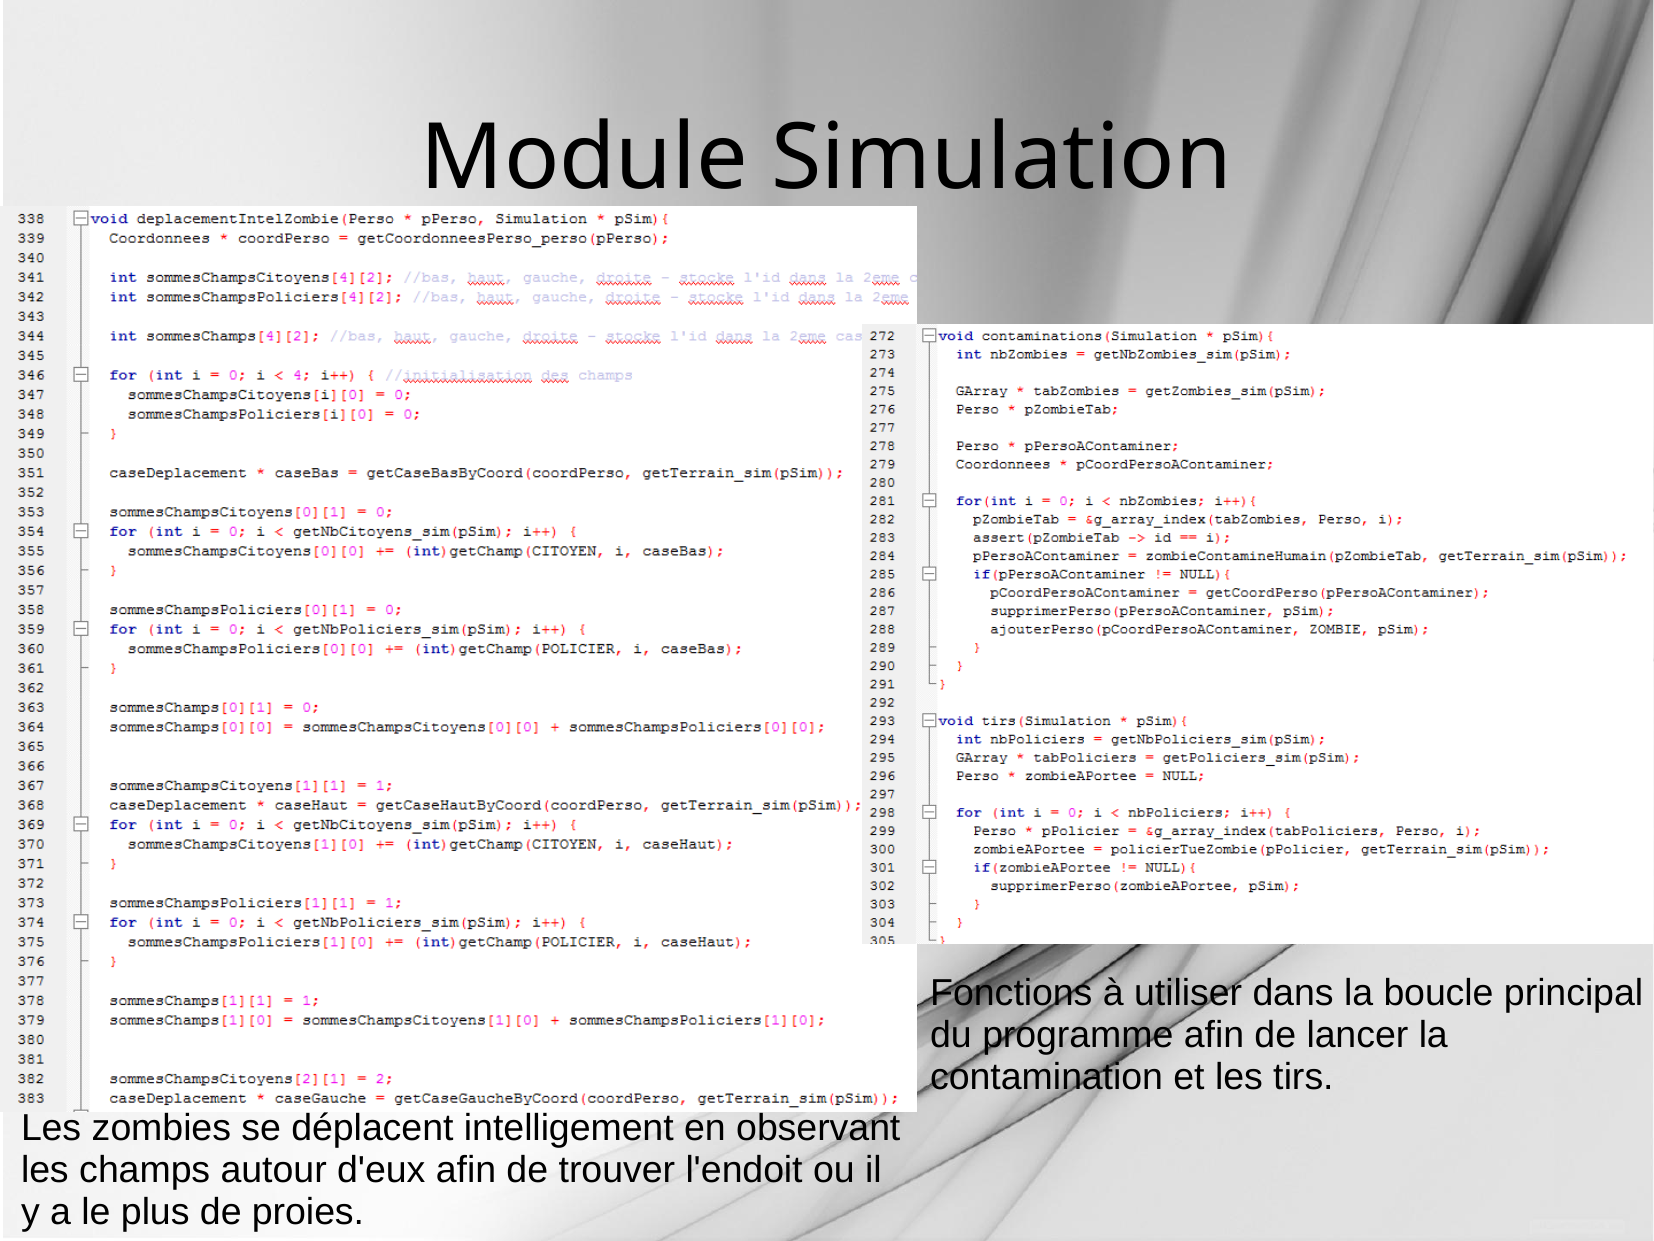

# Module Simulation
Fonctions à utiliser dans la boucle principal
du programme afin de lancer la
contamination et les tirs.
Les zombies se déplacent intelligement en observant
les champs autour d'eux afin de trouver l'endoit ou il
y a le plus de proies.